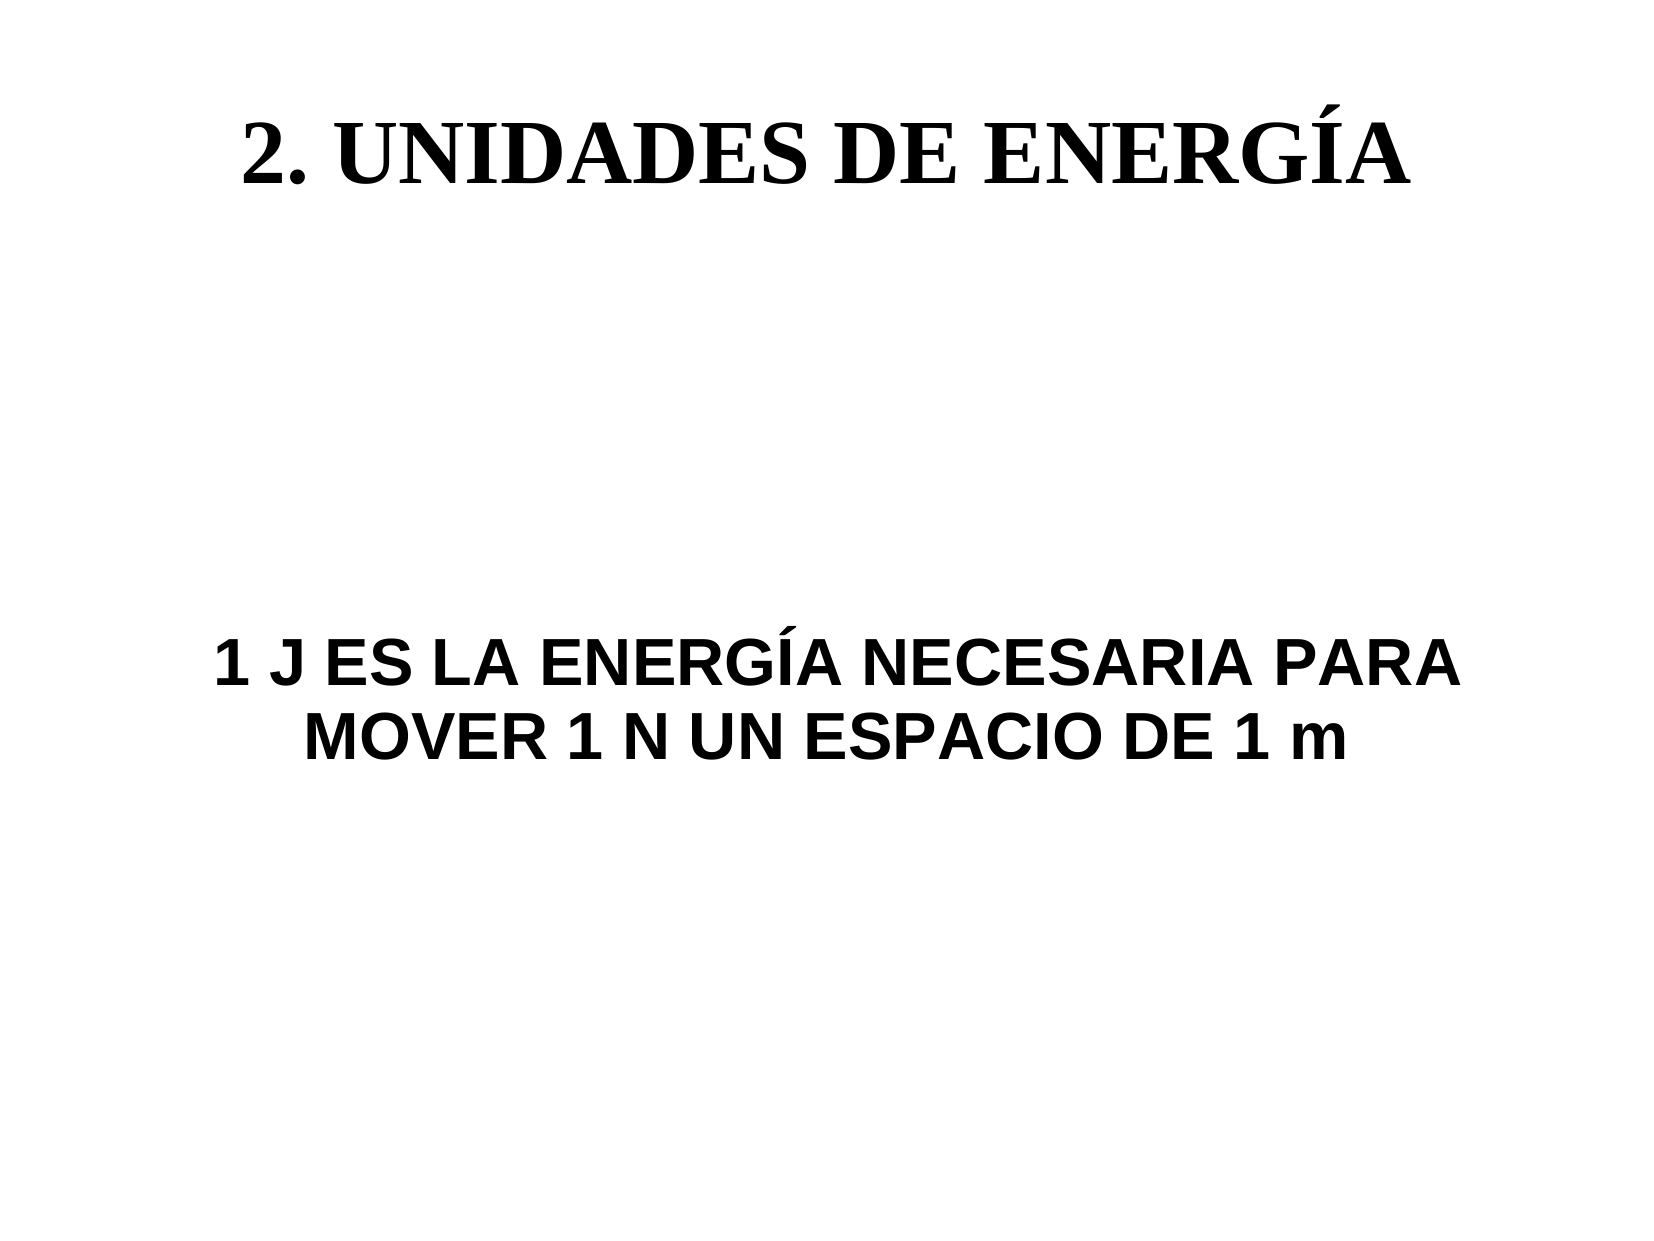

# 2. UNIDADES DE ENERGÍA
1 J ES LA ENERGÍA NECESARIA PARA MOVER 1 N UN ESPACIO DE 1 m